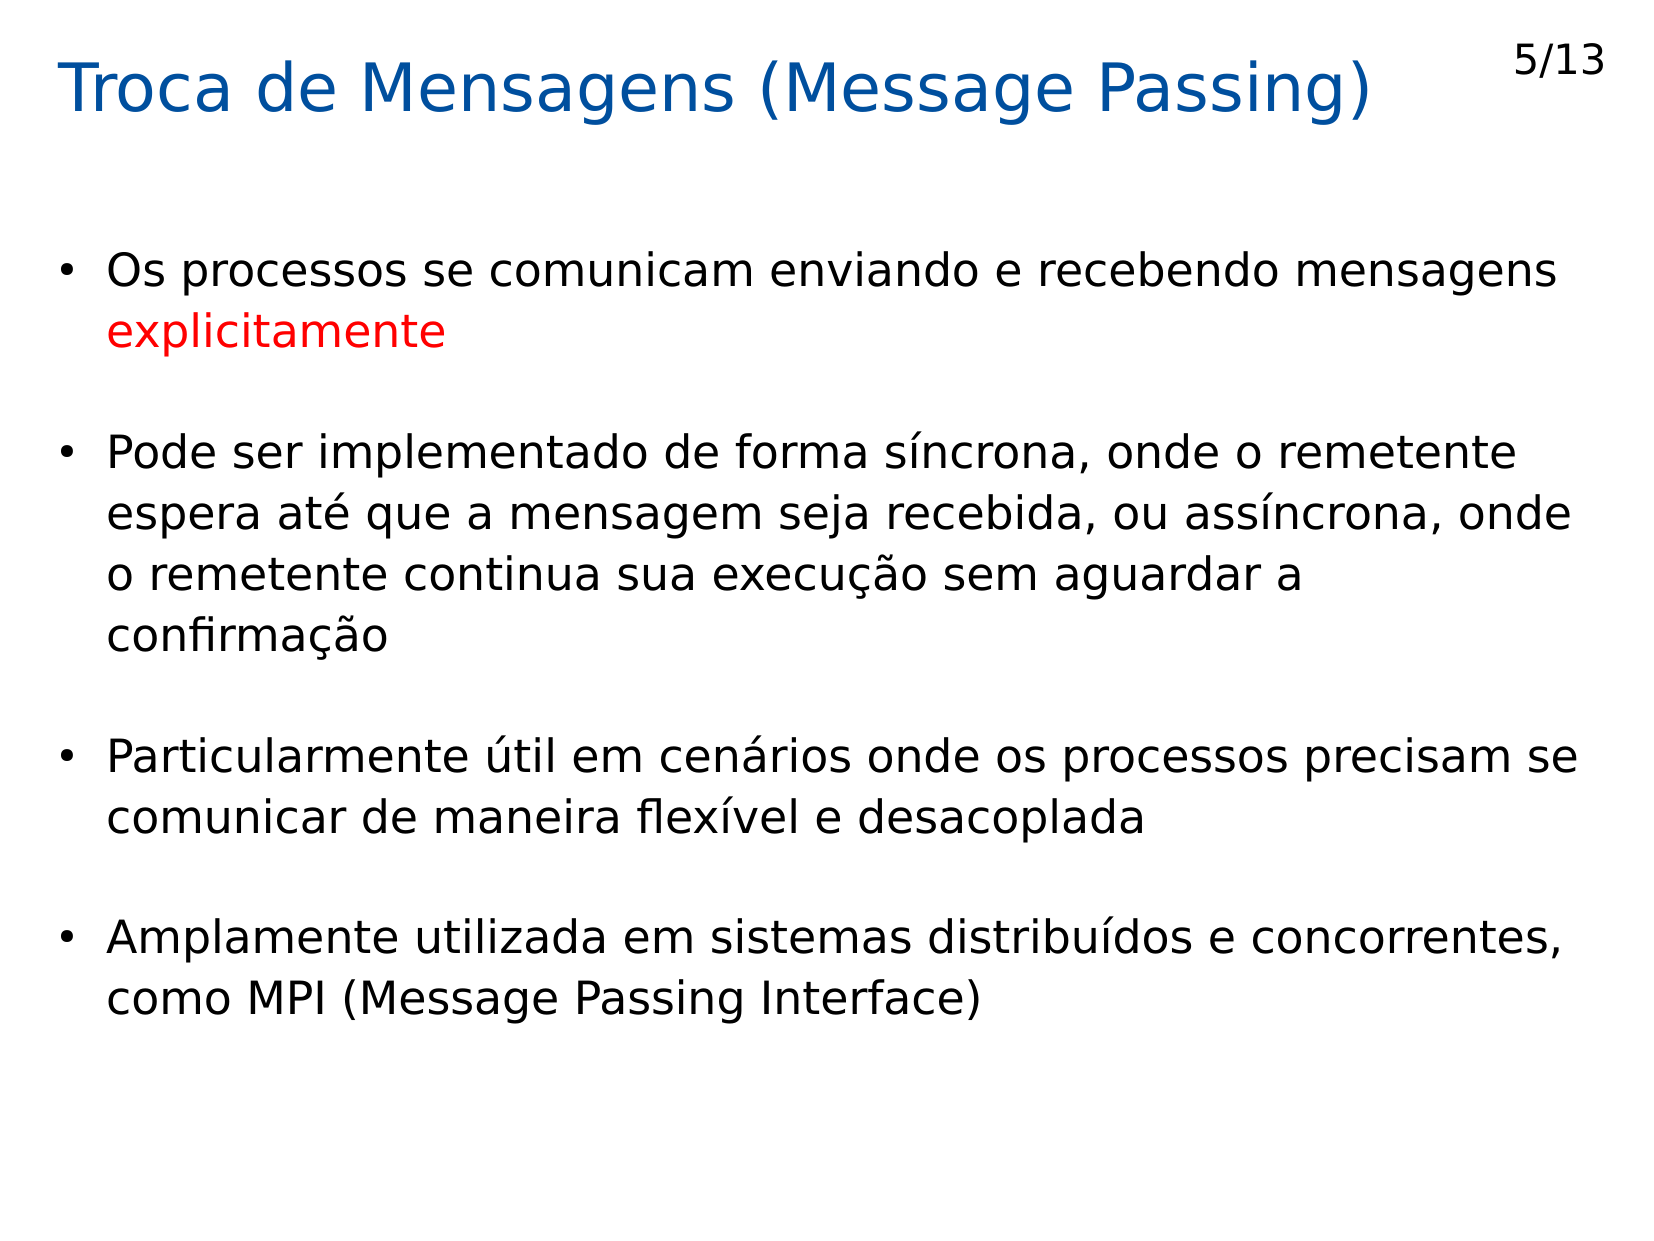

# Troca de Mensagens (Message Passing)
5
Os processos se comunicam enviando e recebendo mensagens explicitamente
Pode ser implementado de forma síncrona, onde o remetente espera até que a mensagem seja recebida, ou assíncrona, onde o remetente continua sua execução sem aguardar a confirmação
Particularmente útil em cenários onde os processos precisam se comunicar de maneira flexível e desacoplada
Amplamente utilizada em sistemas distribuídos e concorrentes, como MPI (Message Passing Interface)